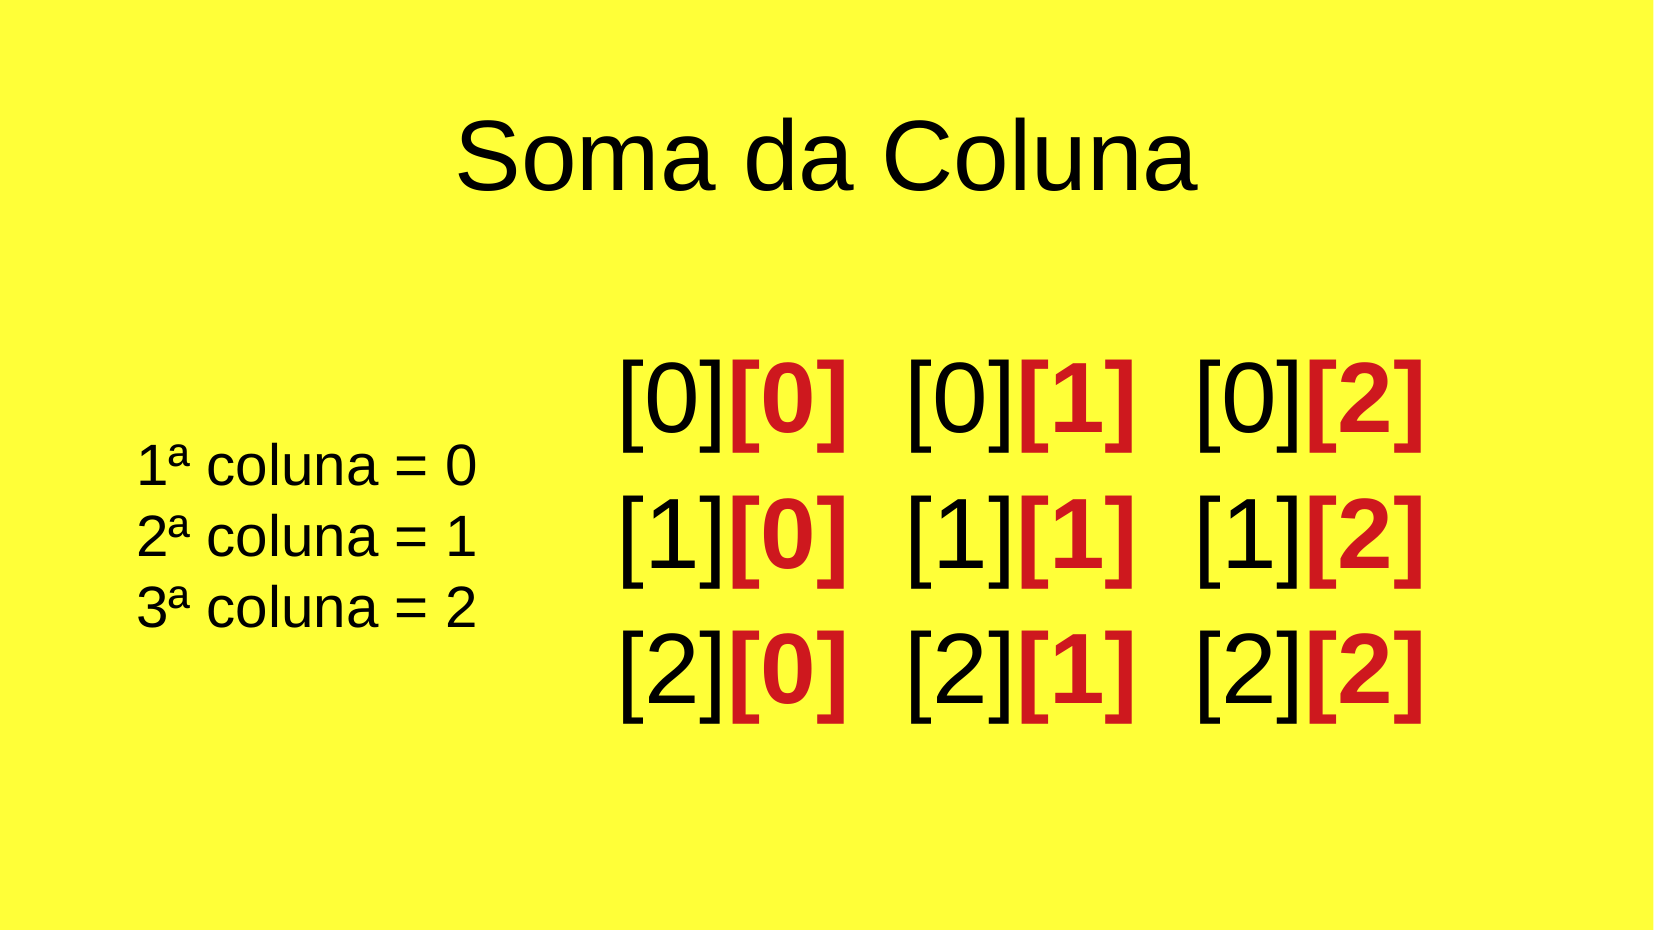

# Soma da Coluna
[0][0] [0][1] [0][2]
[1][0] [1][1] [1][2]
[2][0] [2][1] [2][2]
1ª coluna = 0
2ª coluna = 1
3ª coluna = 2